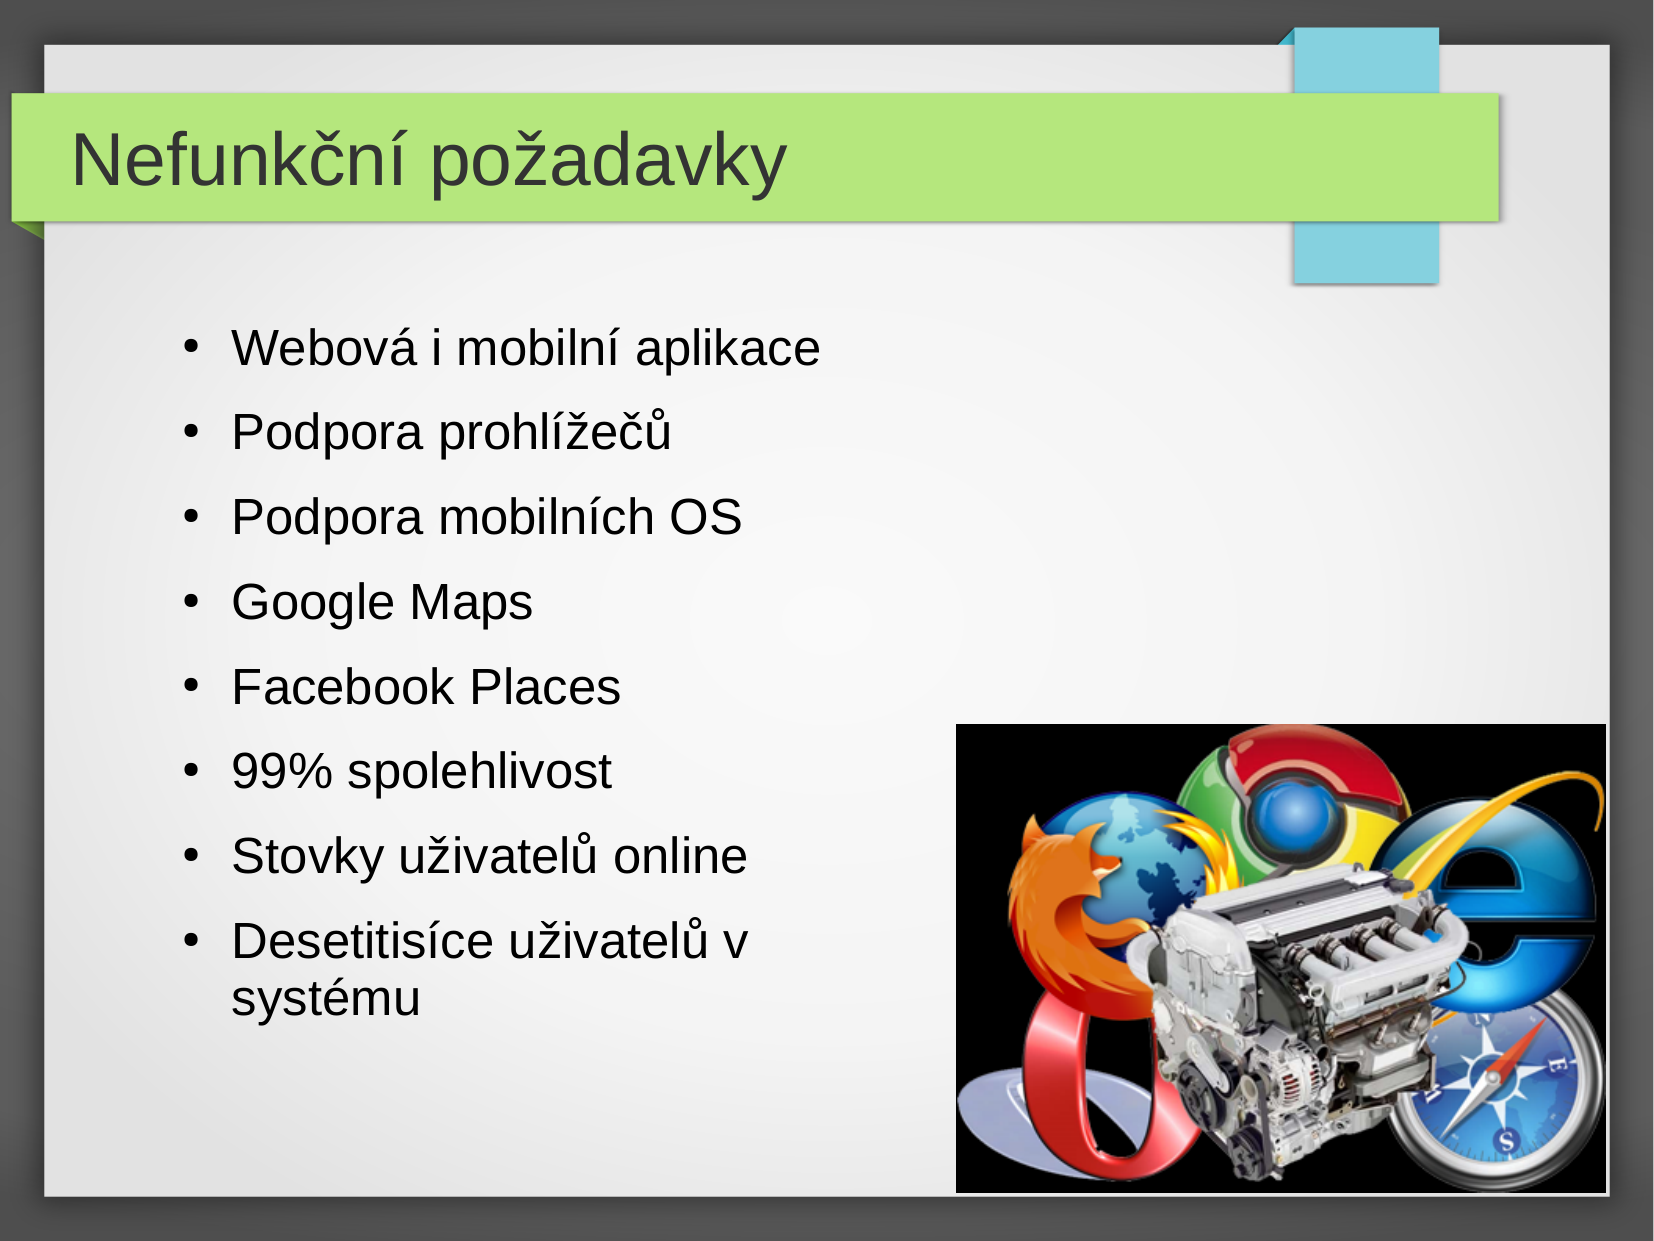

# Nefunkční požadavky
Webová i mobilní aplikace
Podpora prohlížečů
Podpora mobilních OS
Google Maps
Facebook Places
99% spolehlivost
Stovky uživatelů online
Desetitisíce uživatelů v systému